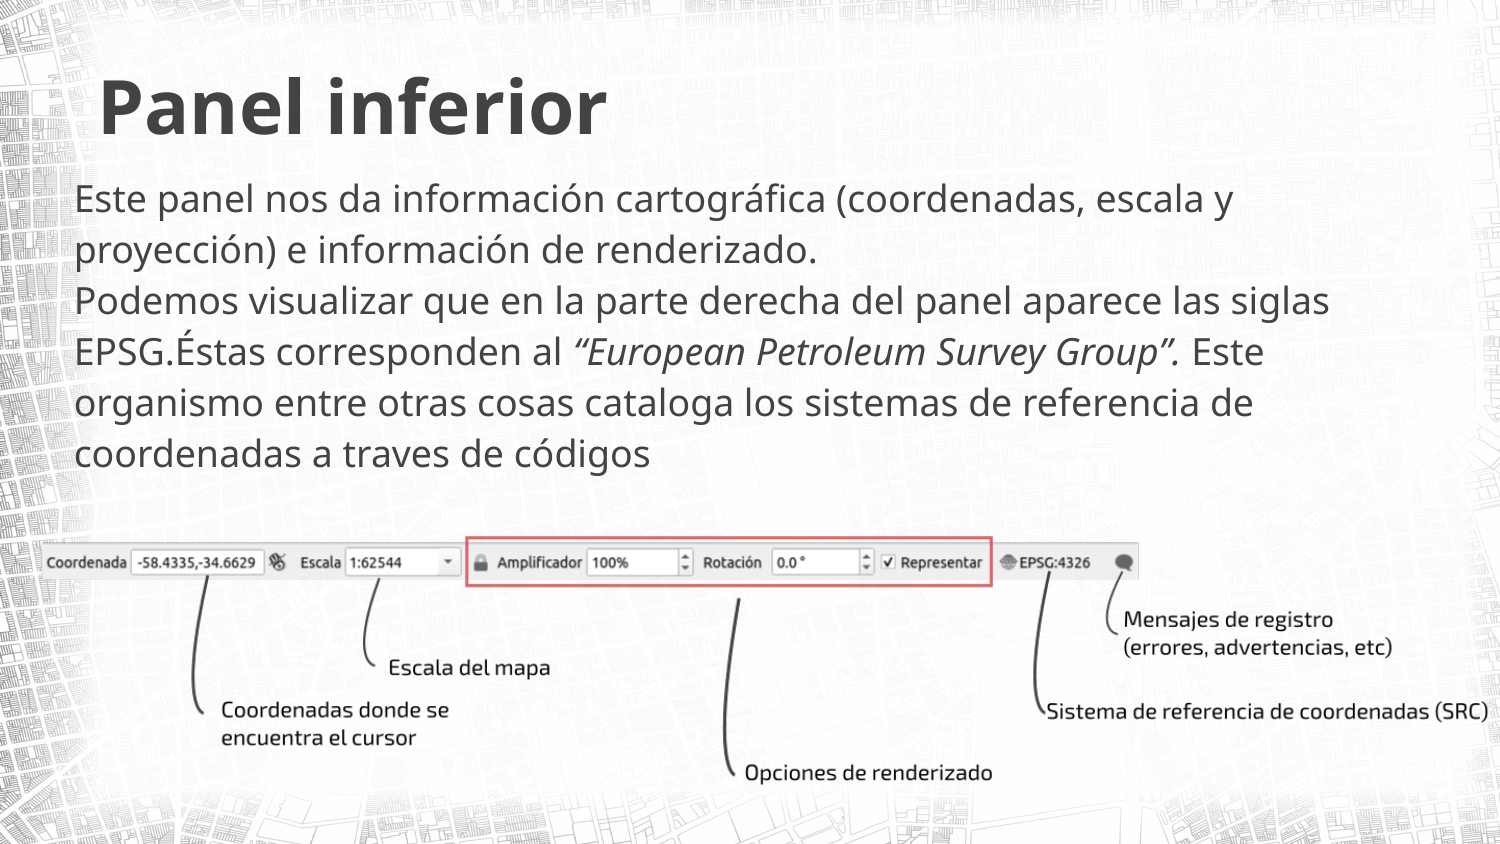

Panel inferior
Este panel nos da información cartográfica (coordenadas, escala y proyección) e información de renderizado.
Podemos visualizar que en la parte derecha del panel aparece las siglas EPSG.Éstas corresponden al “European Petroleum Survey Group”. Este organismo entre otras cosas cataloga los sistemas de referencia de coordenadas a traves de códigos